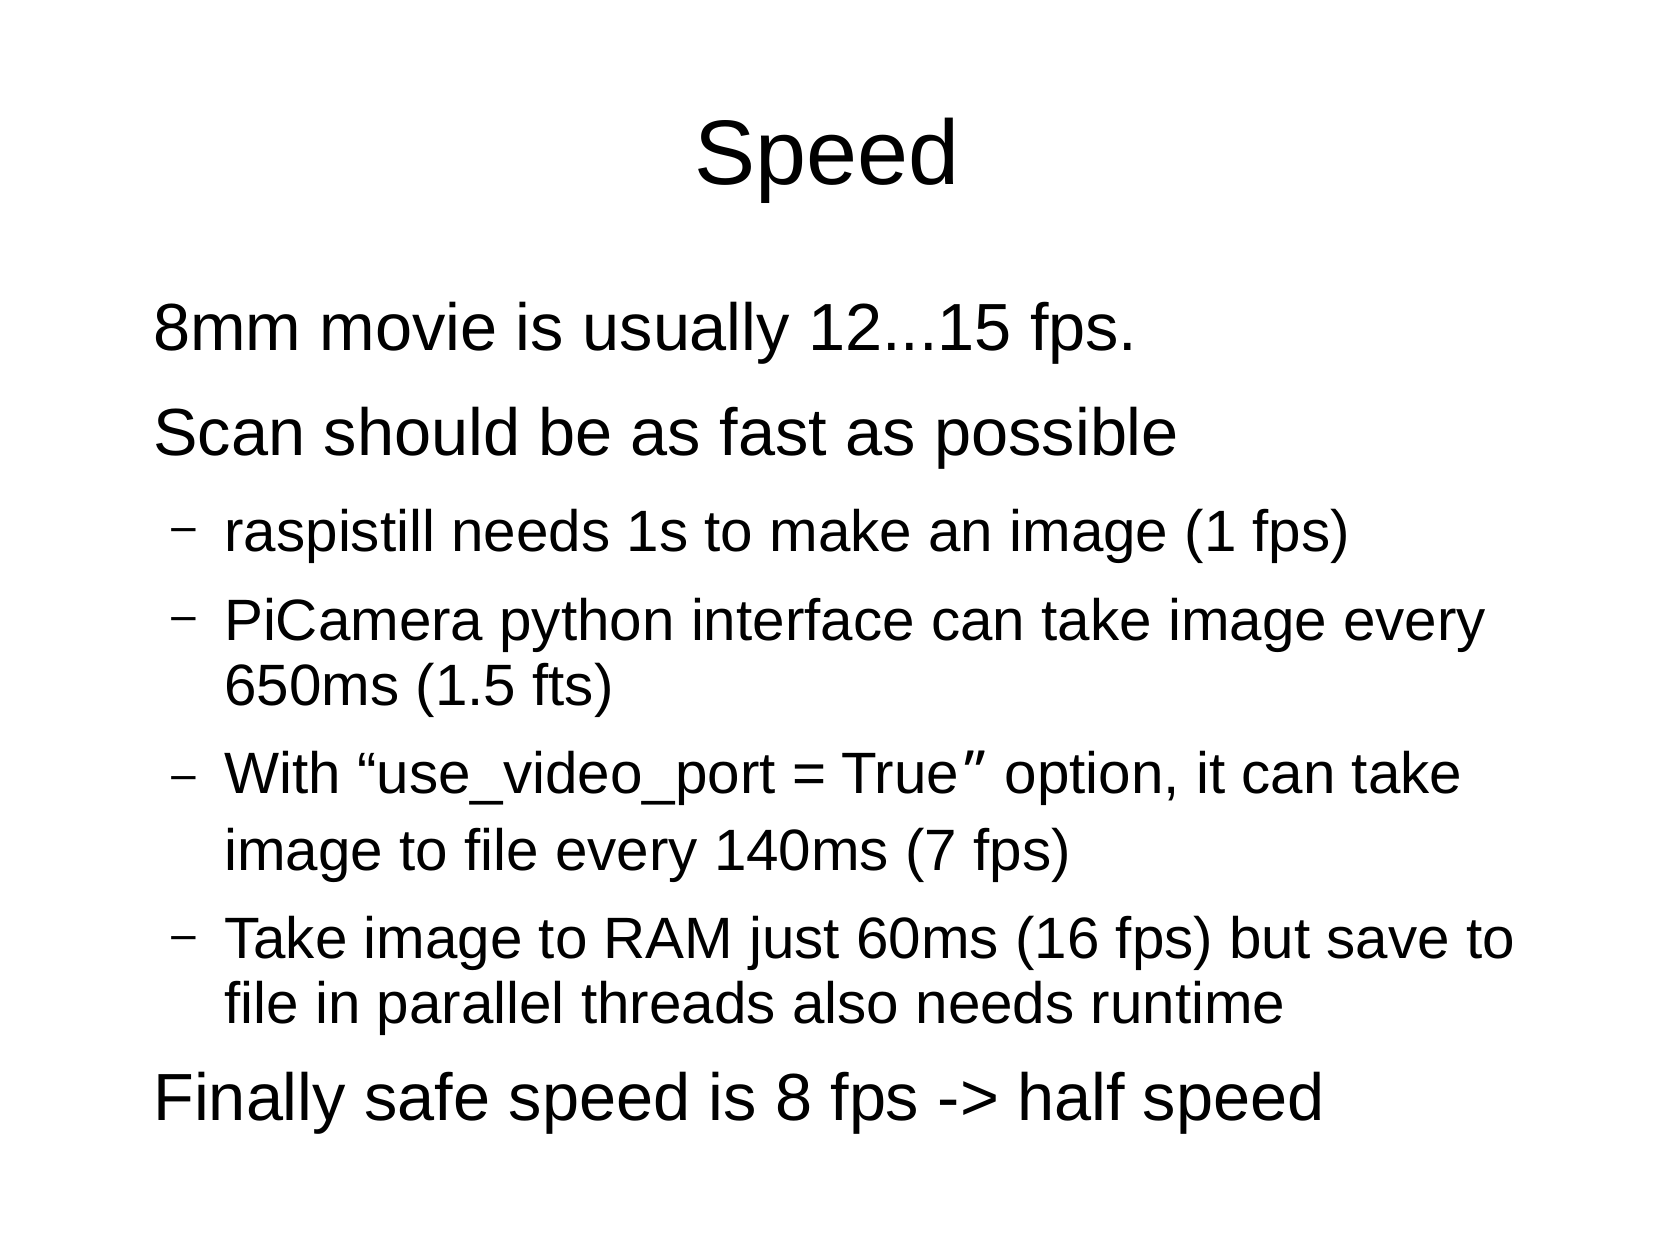

# Speed
8mm movie is usually 12...15 fps.
Scan should be as fast as possible
raspistill needs 1s to make an image (1 fps)
PiCamera python interface can take image every 650ms (1.5 fts)
With “use_video_port = True﻿” option, it can take image to file every 140ms (7 fps)
Take image to RAM just 60ms (16 fps) but save to file in parallel threads also needs runtime
Finally safe speed is 8 fps -> half speed